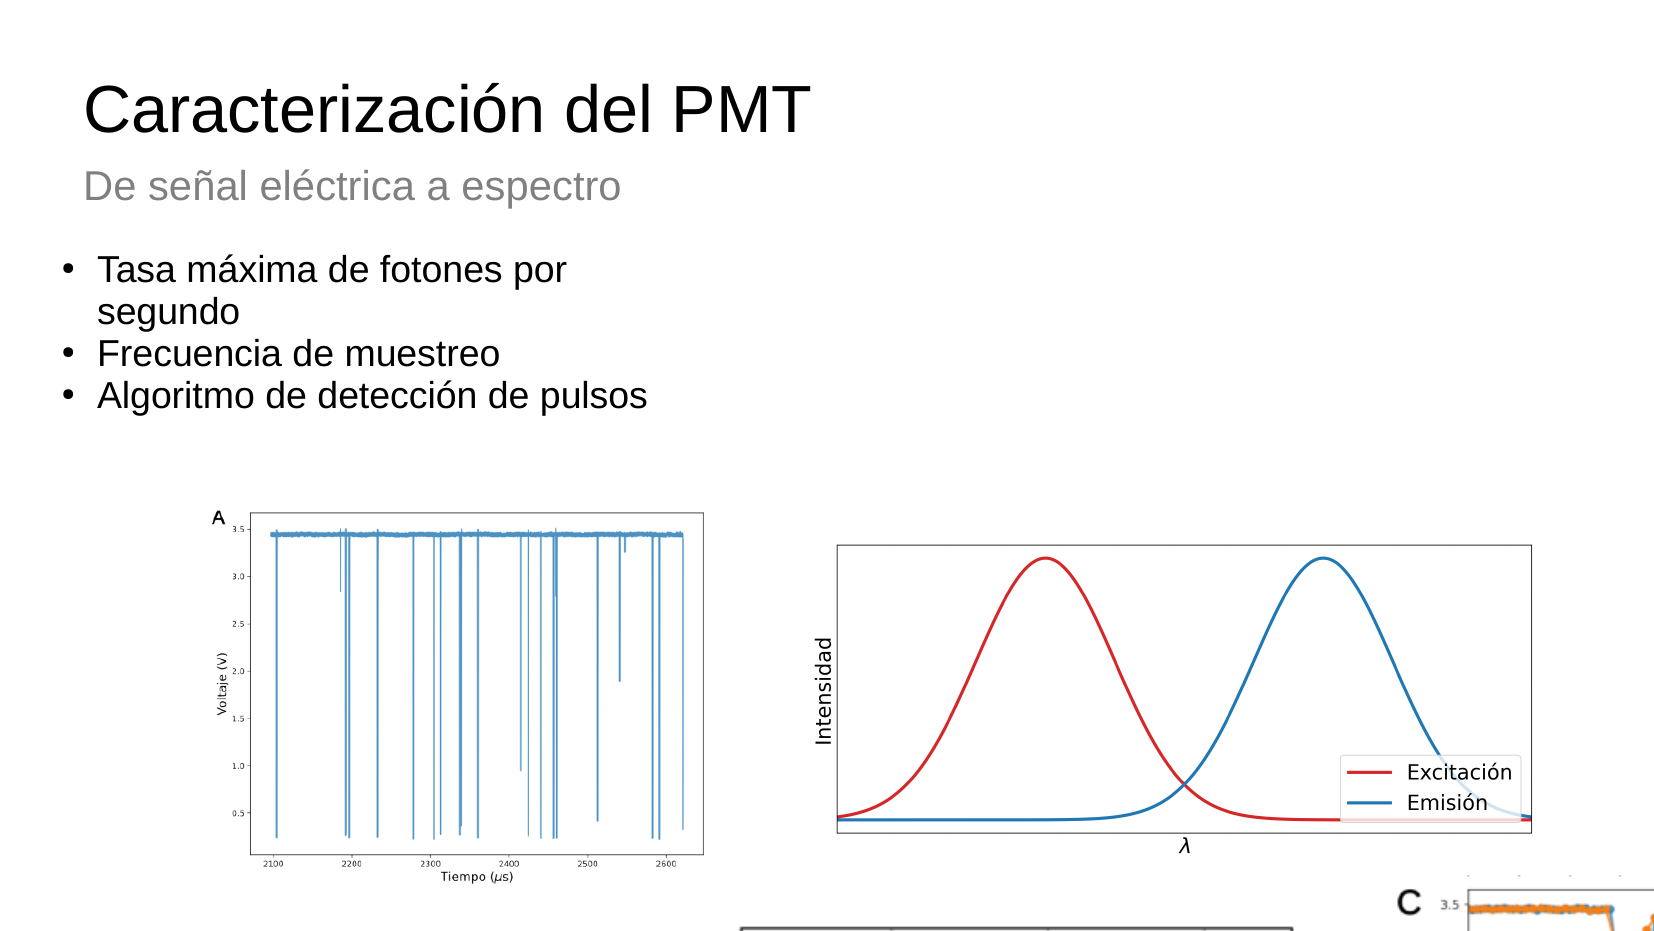

# Caracterización del PMT
De señal eléctrica a espectro
Tasa máxima de fotones por segundo
Frecuencia de muestreo
Algoritmo de detección de pulsos